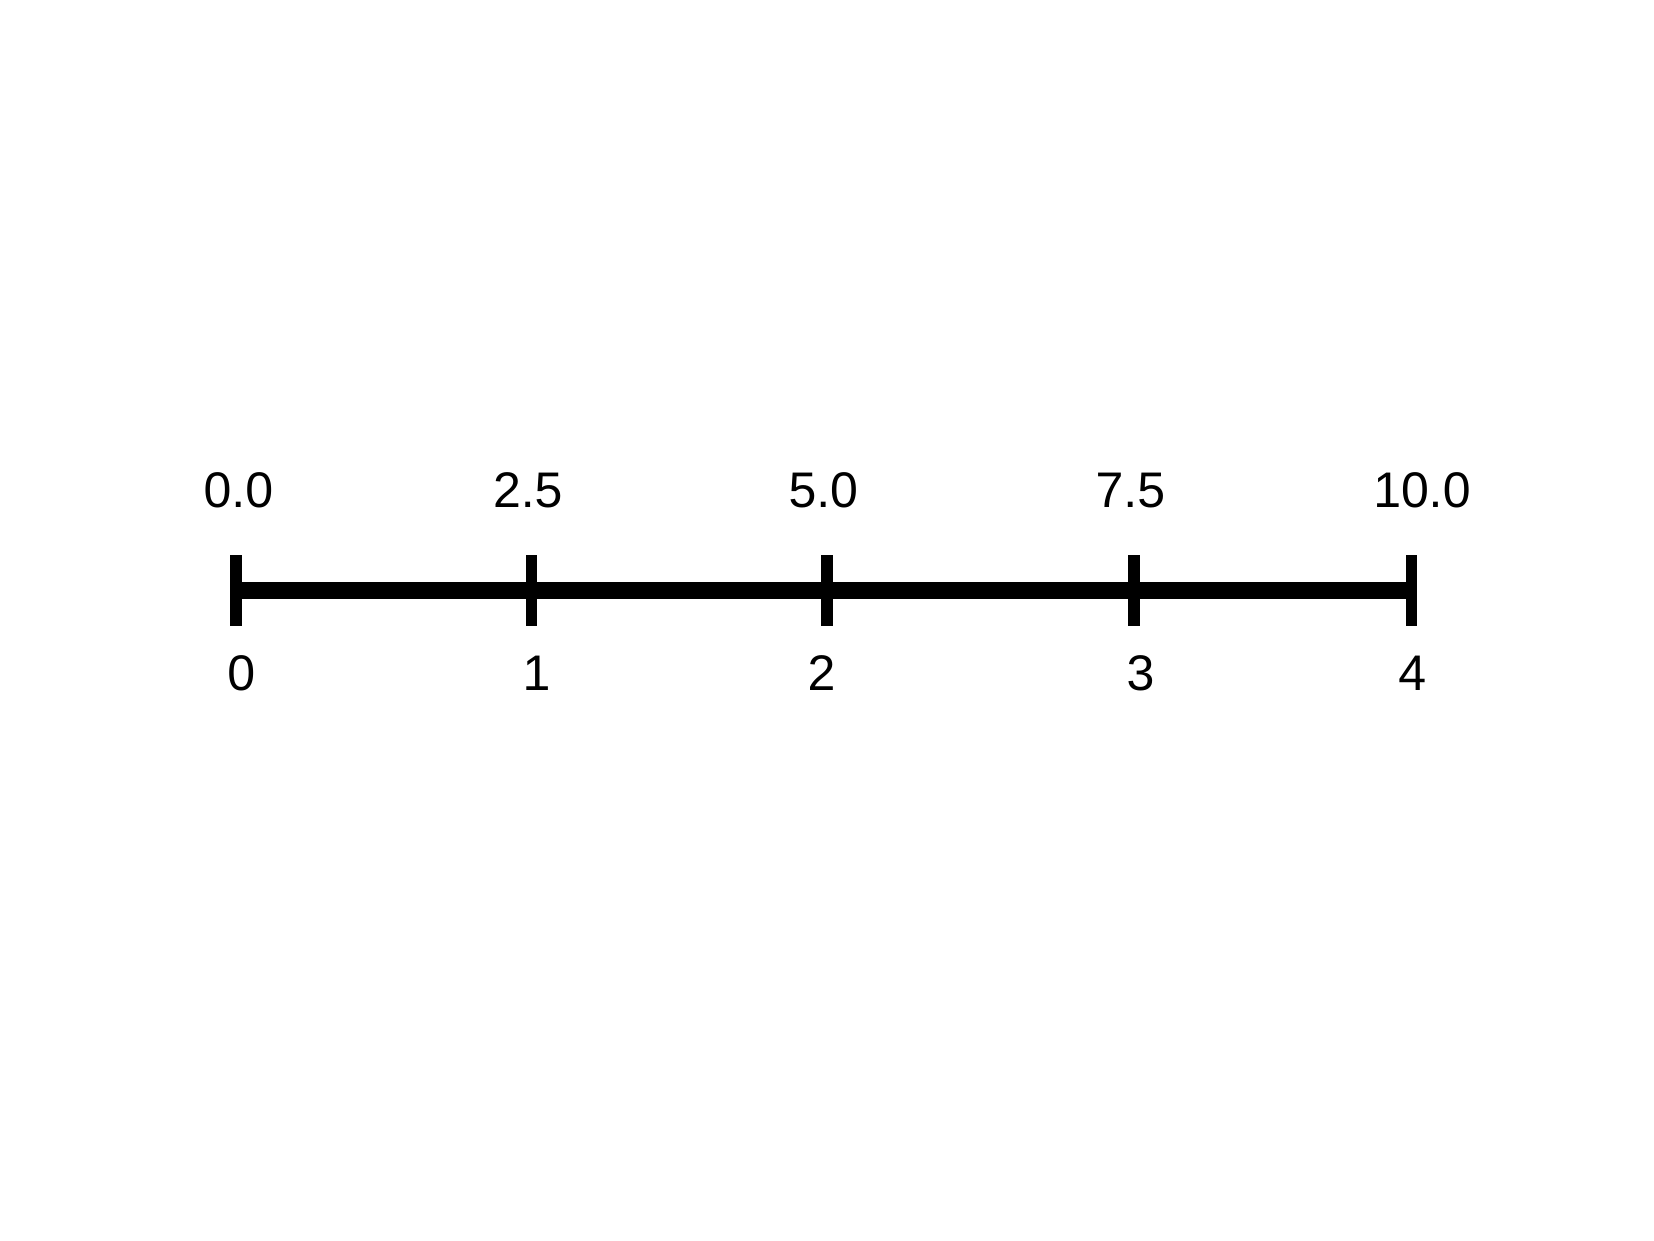

0.0
2.5
5.0
7.5
10.0
1
0
2
3
4